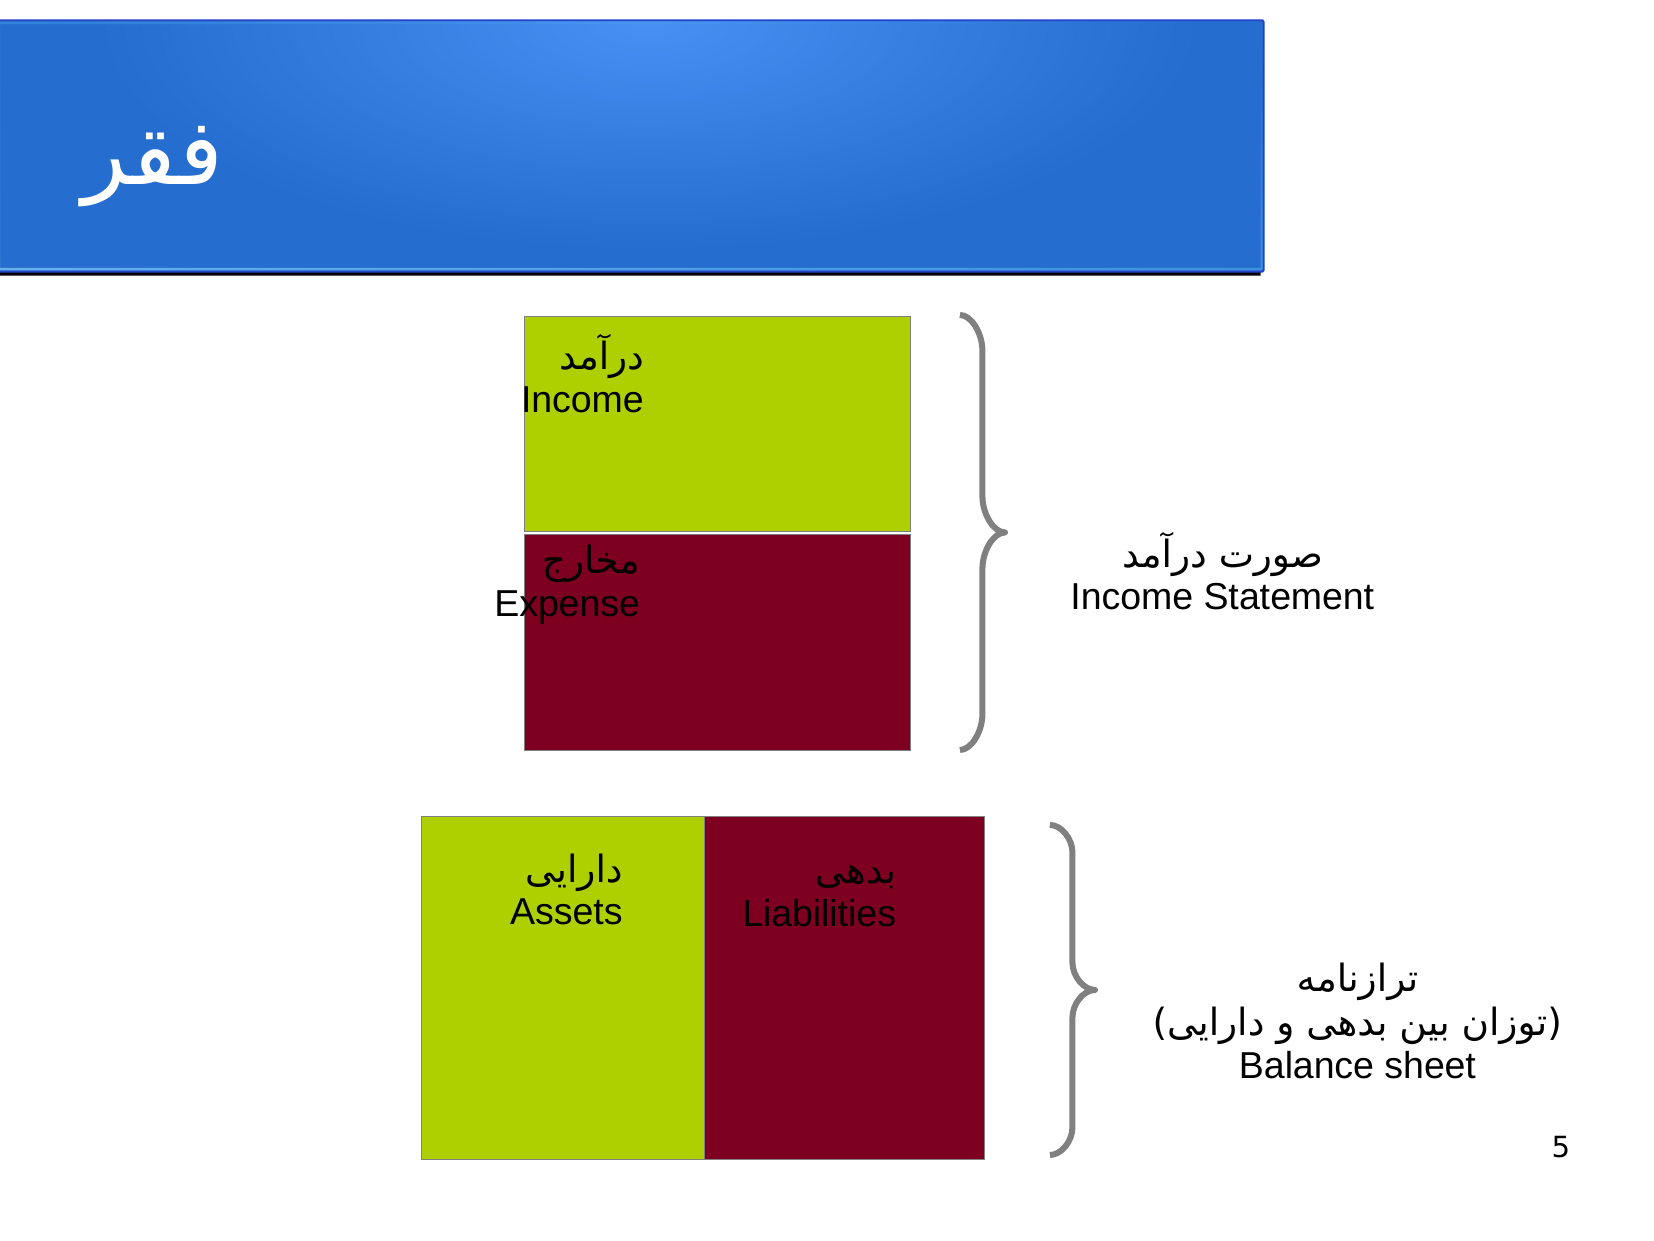

# فقر
درآمد
Income
صورت درآمد
Income Statement
مخارج
Expense
دارایی
Assets
بدهی
Liabilities
ترازنامه
(توزان بین بدهی و دارایی)
Balance sheet
5